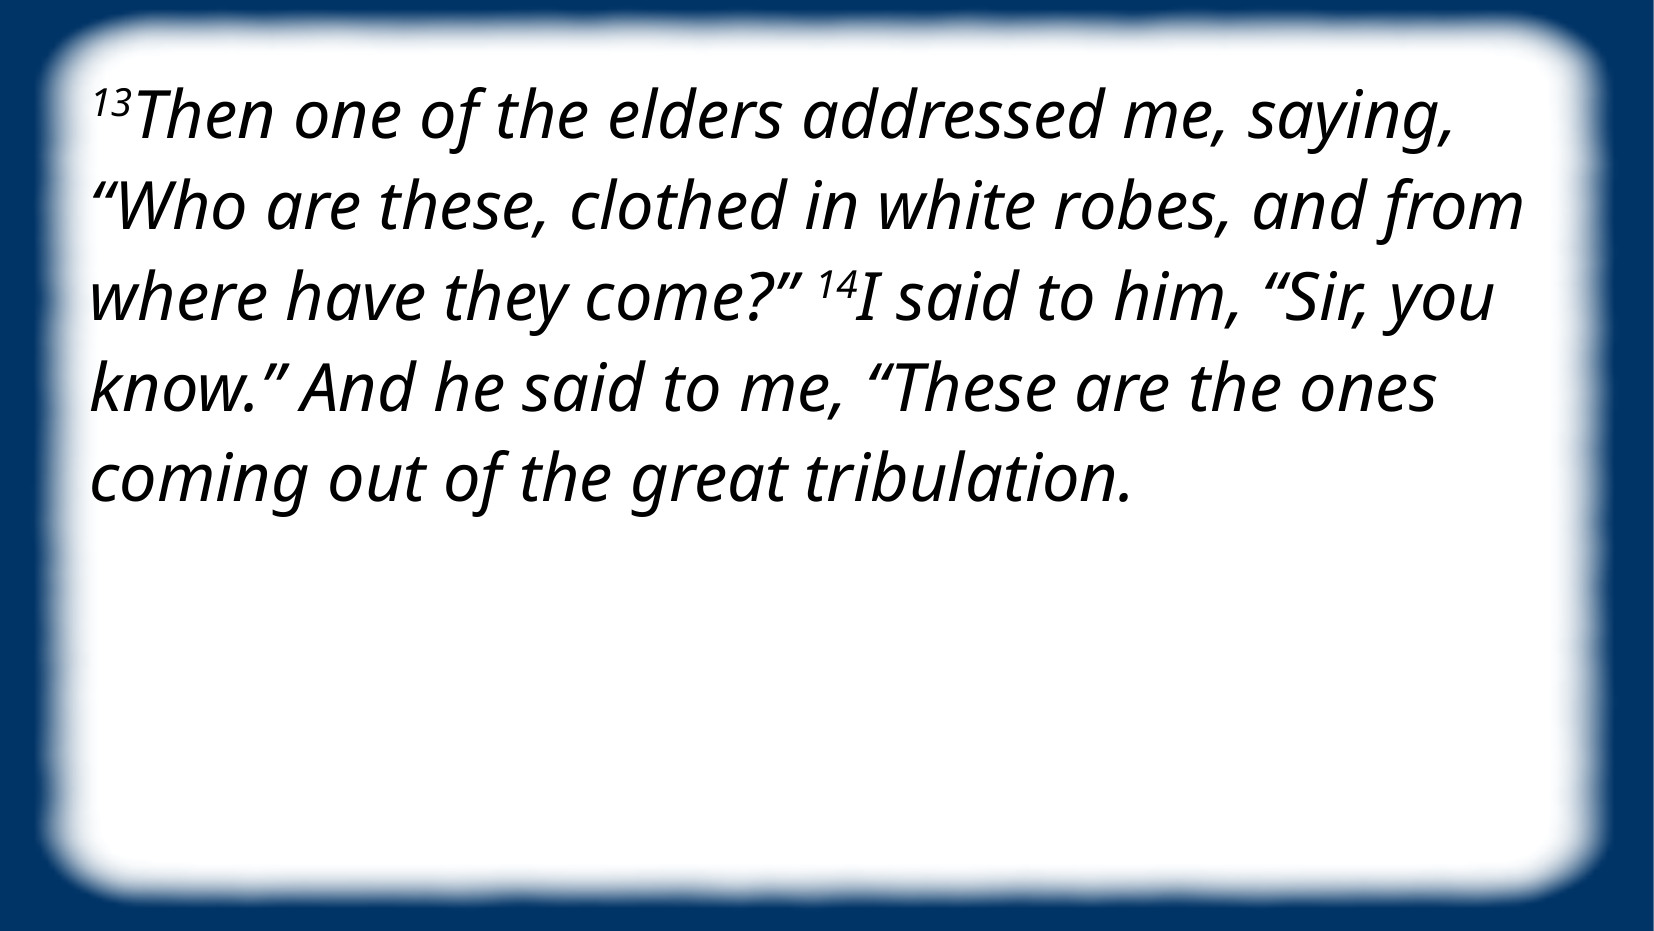

13Then one of the elders addressed me, saying, “Who are these, clothed in white robes, and from where have they come?” 14I said to him, “Sir, you know.” And he said to me, “These are the ones coming out of the great tribulation.